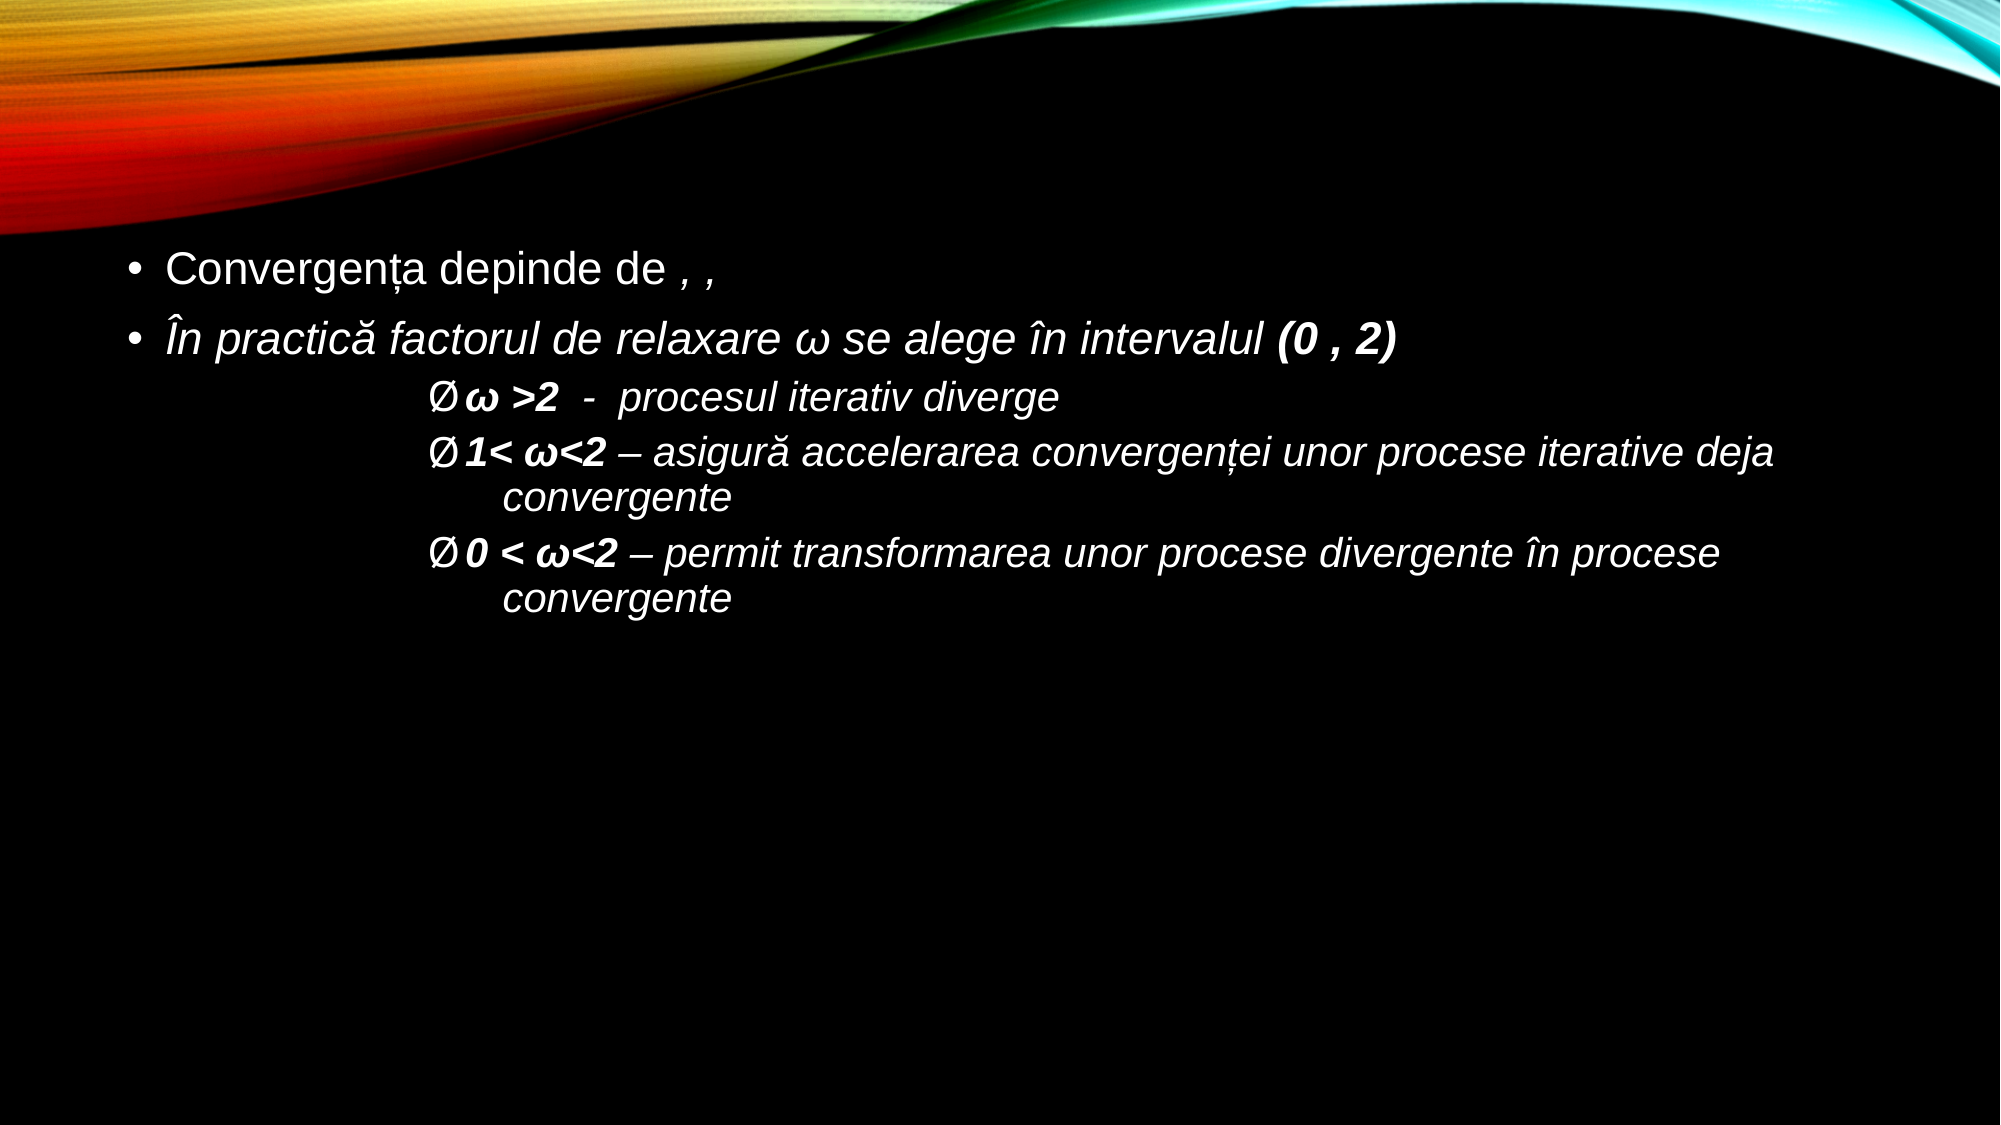

# Convergența depinde de , ,
În practică factorul de relaxare ω se alege în intervalul (0 , 2)
ω >2 - procesul iterativ diverge
1< ω<2 – asigură accelerarea convergenței unor procese iterative deja convergente
0 < ω<2 – permit transformarea unor procese divergente în procese convergente